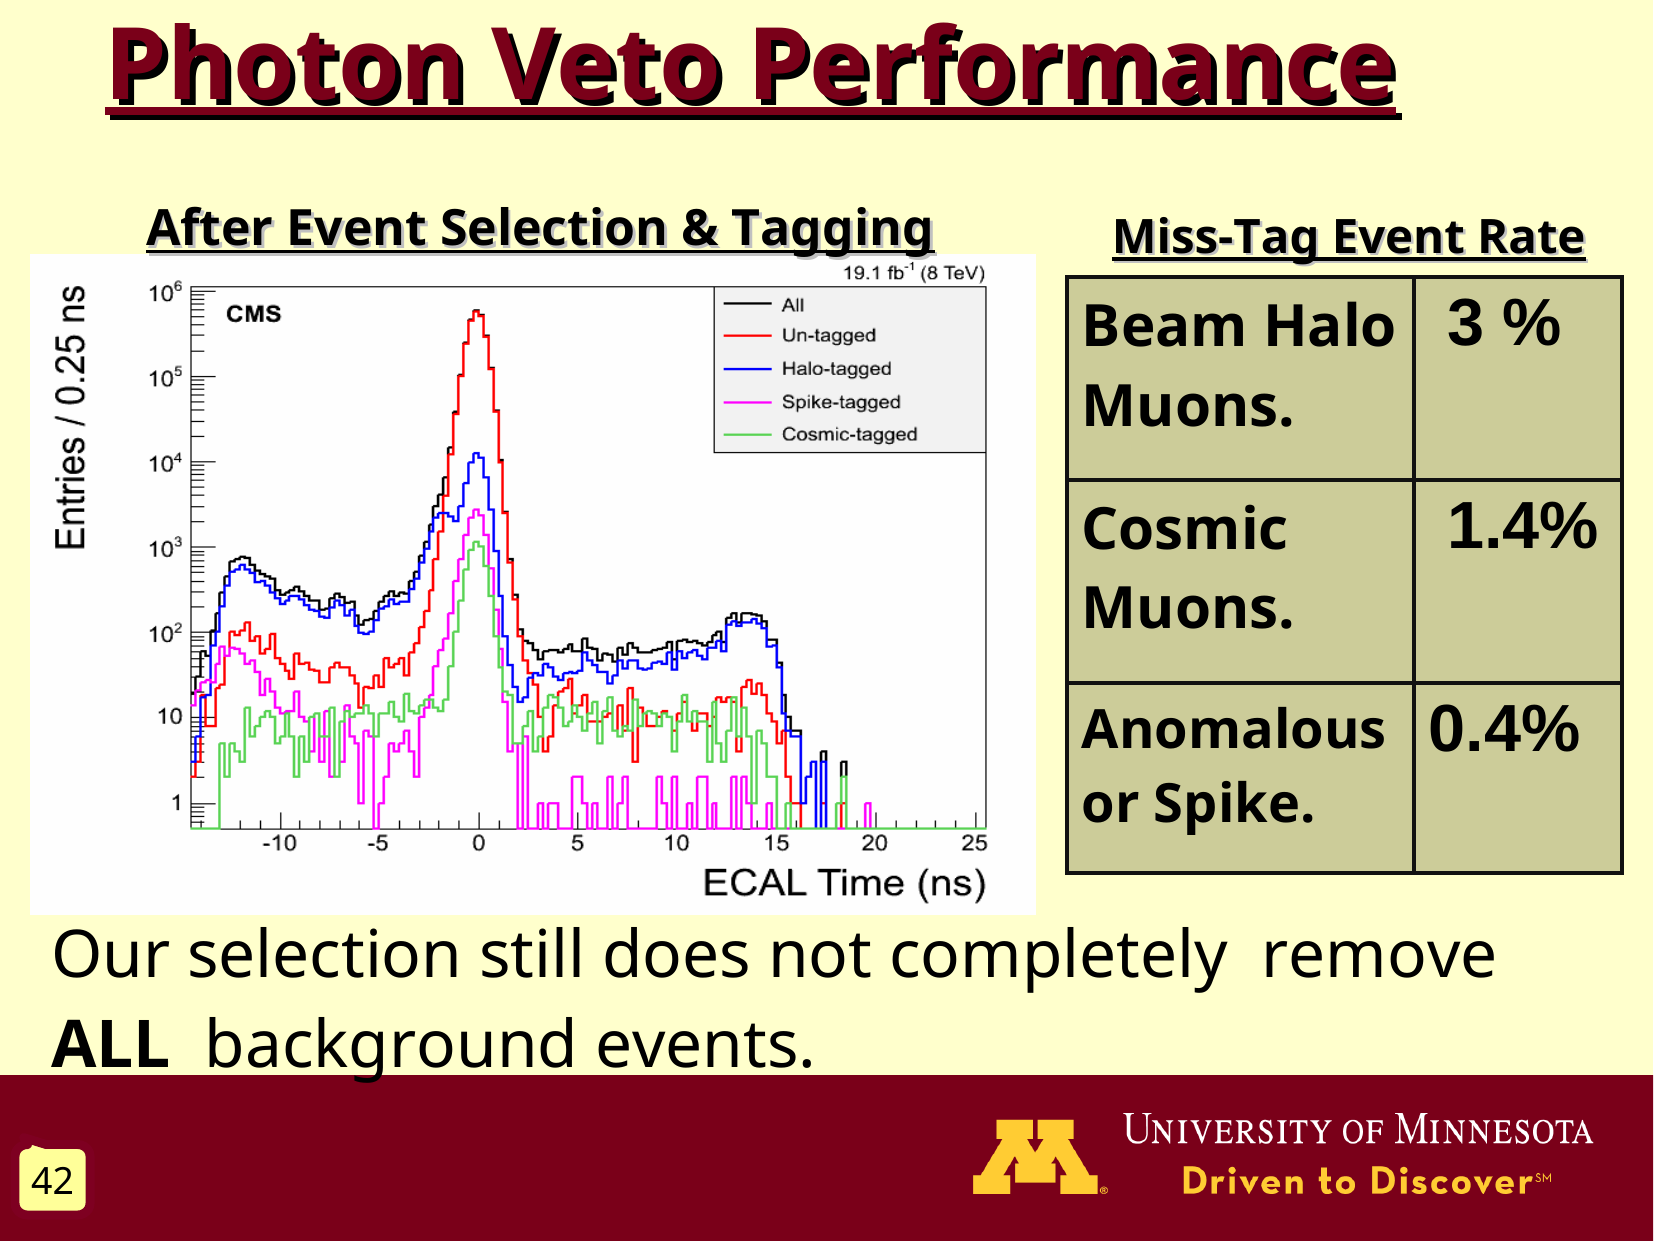

Photon Veto Performance
After Event Selection & Tagging
Miss-Tag Event Rate
| Beam Halo Muons. | 3 % |
| --- | --- |
| Cosmic Muons. | 1.4% |
| Anomalous or Spike. | 0.4% |
# Our selection still does not completely remove ALL background events.
42